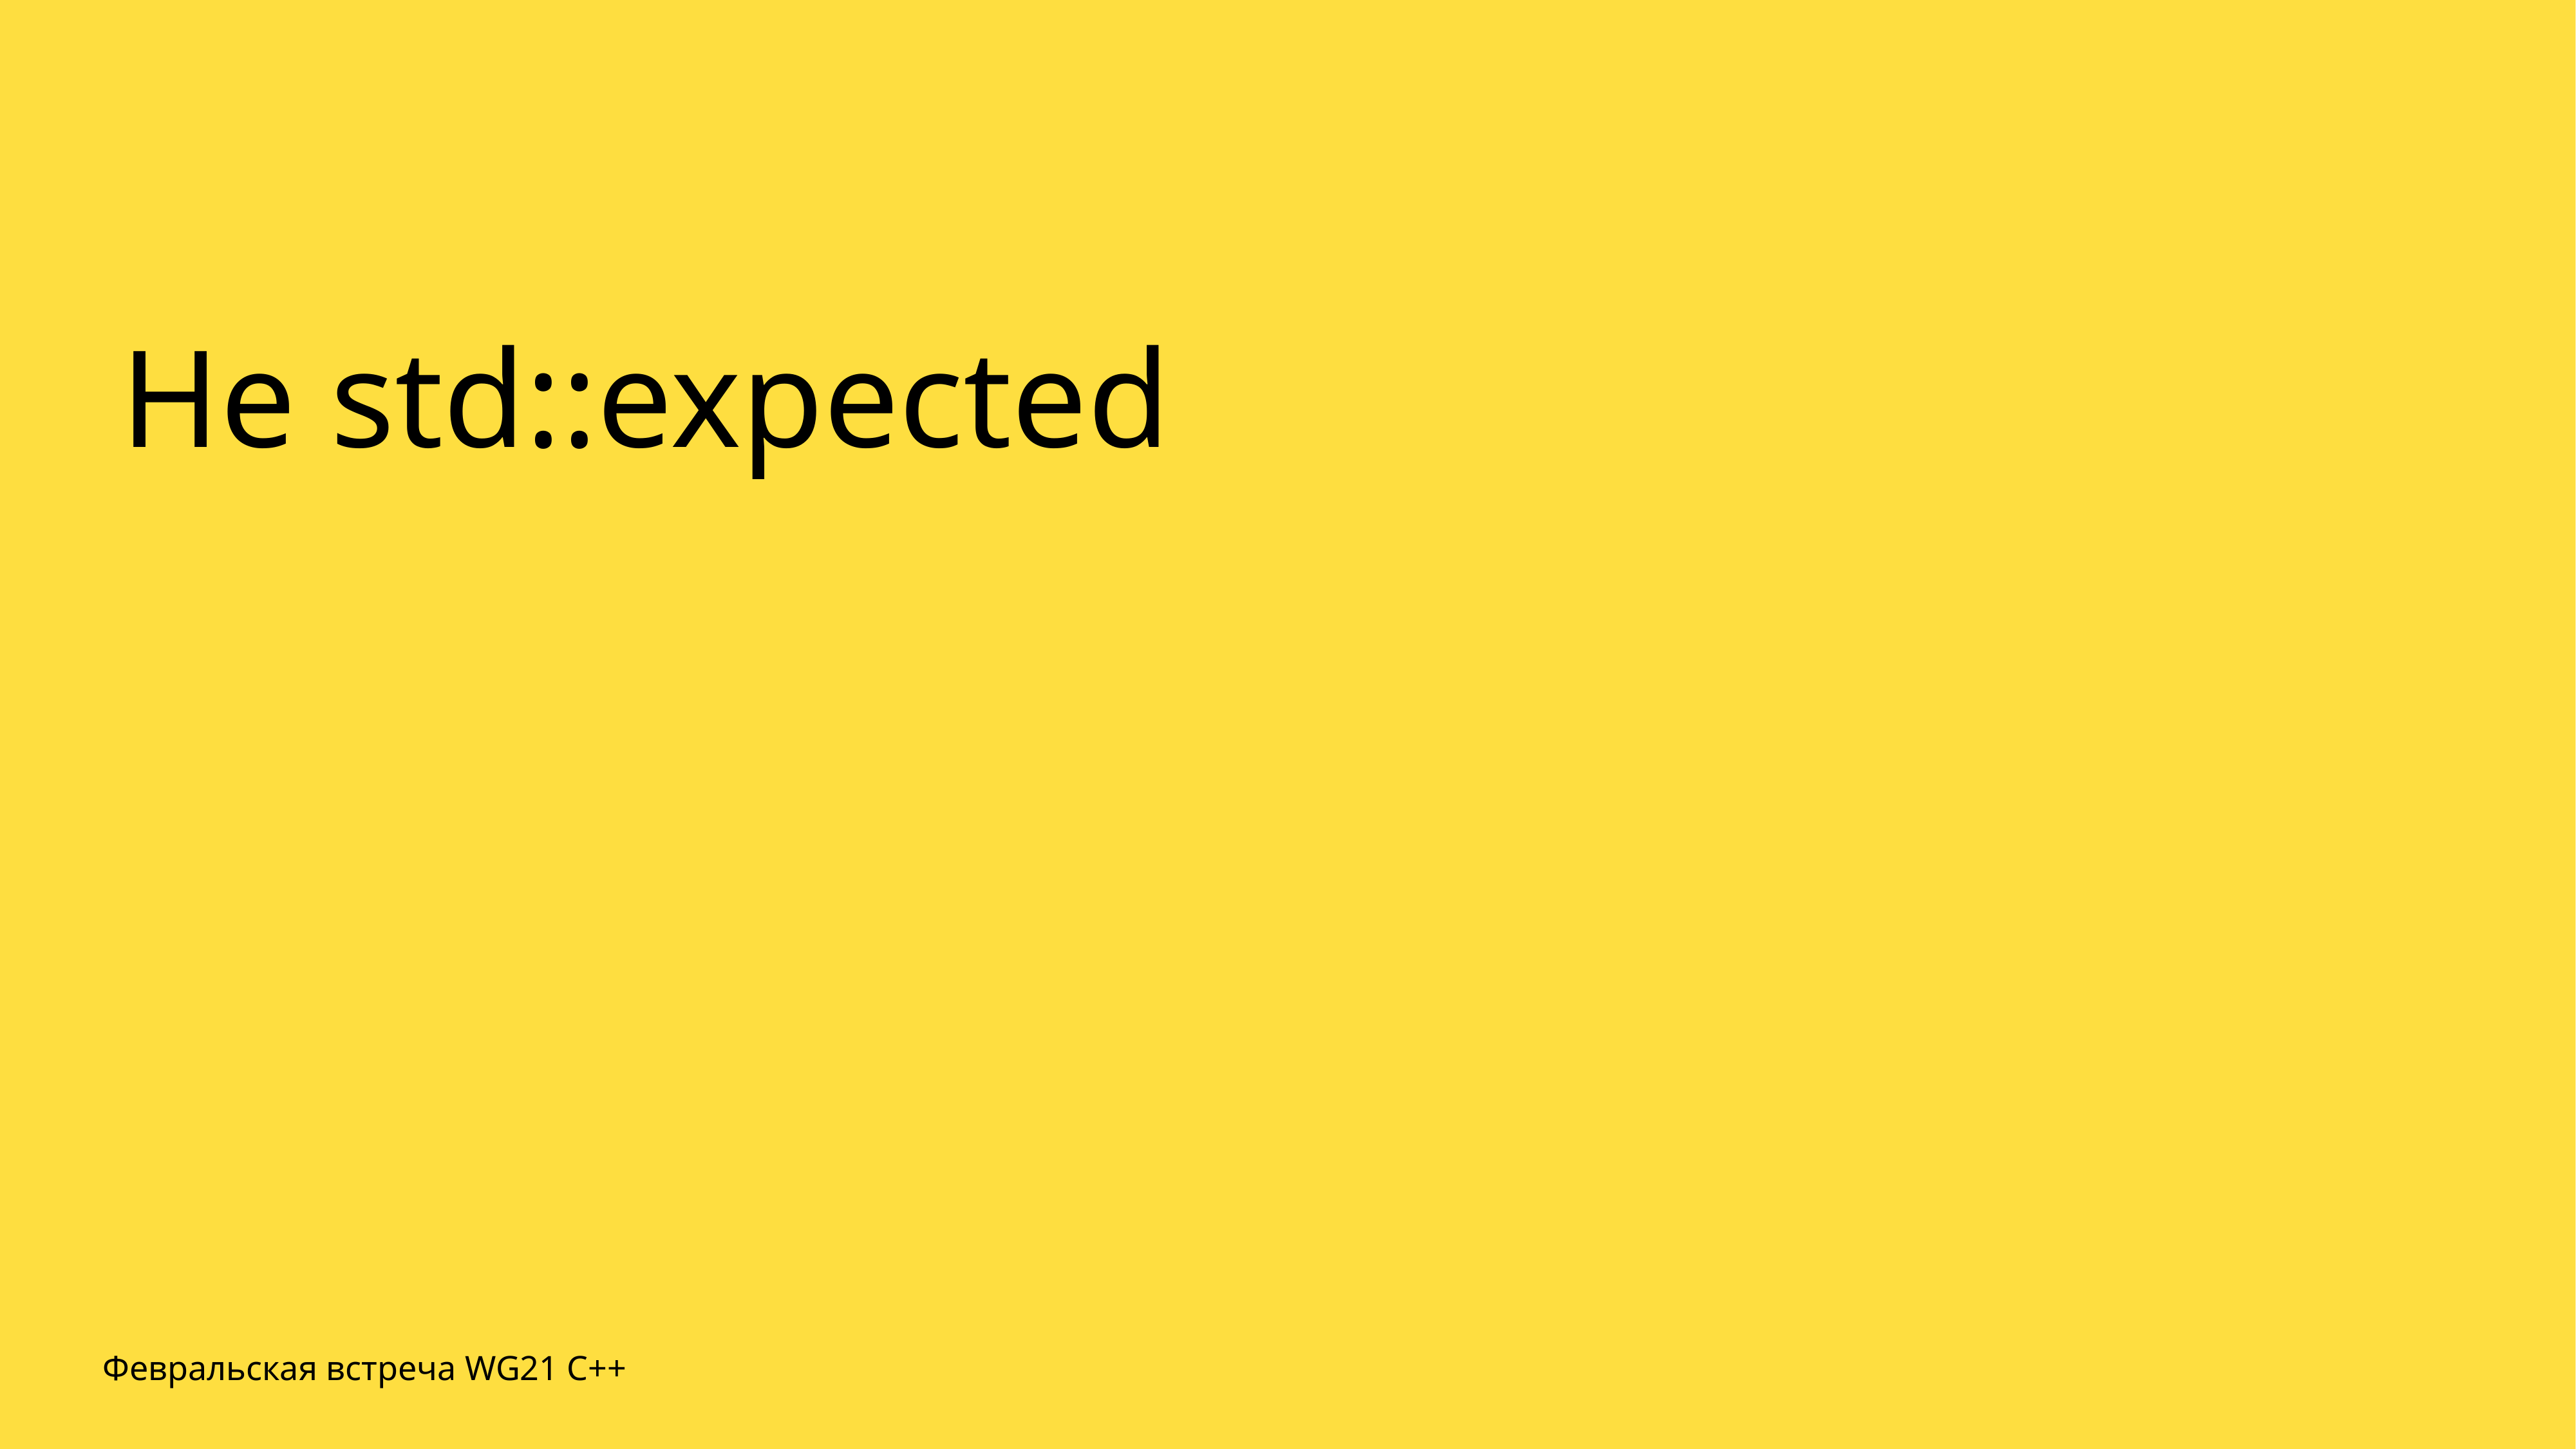

# Не std::expected
Февральская встреча WG21 C++